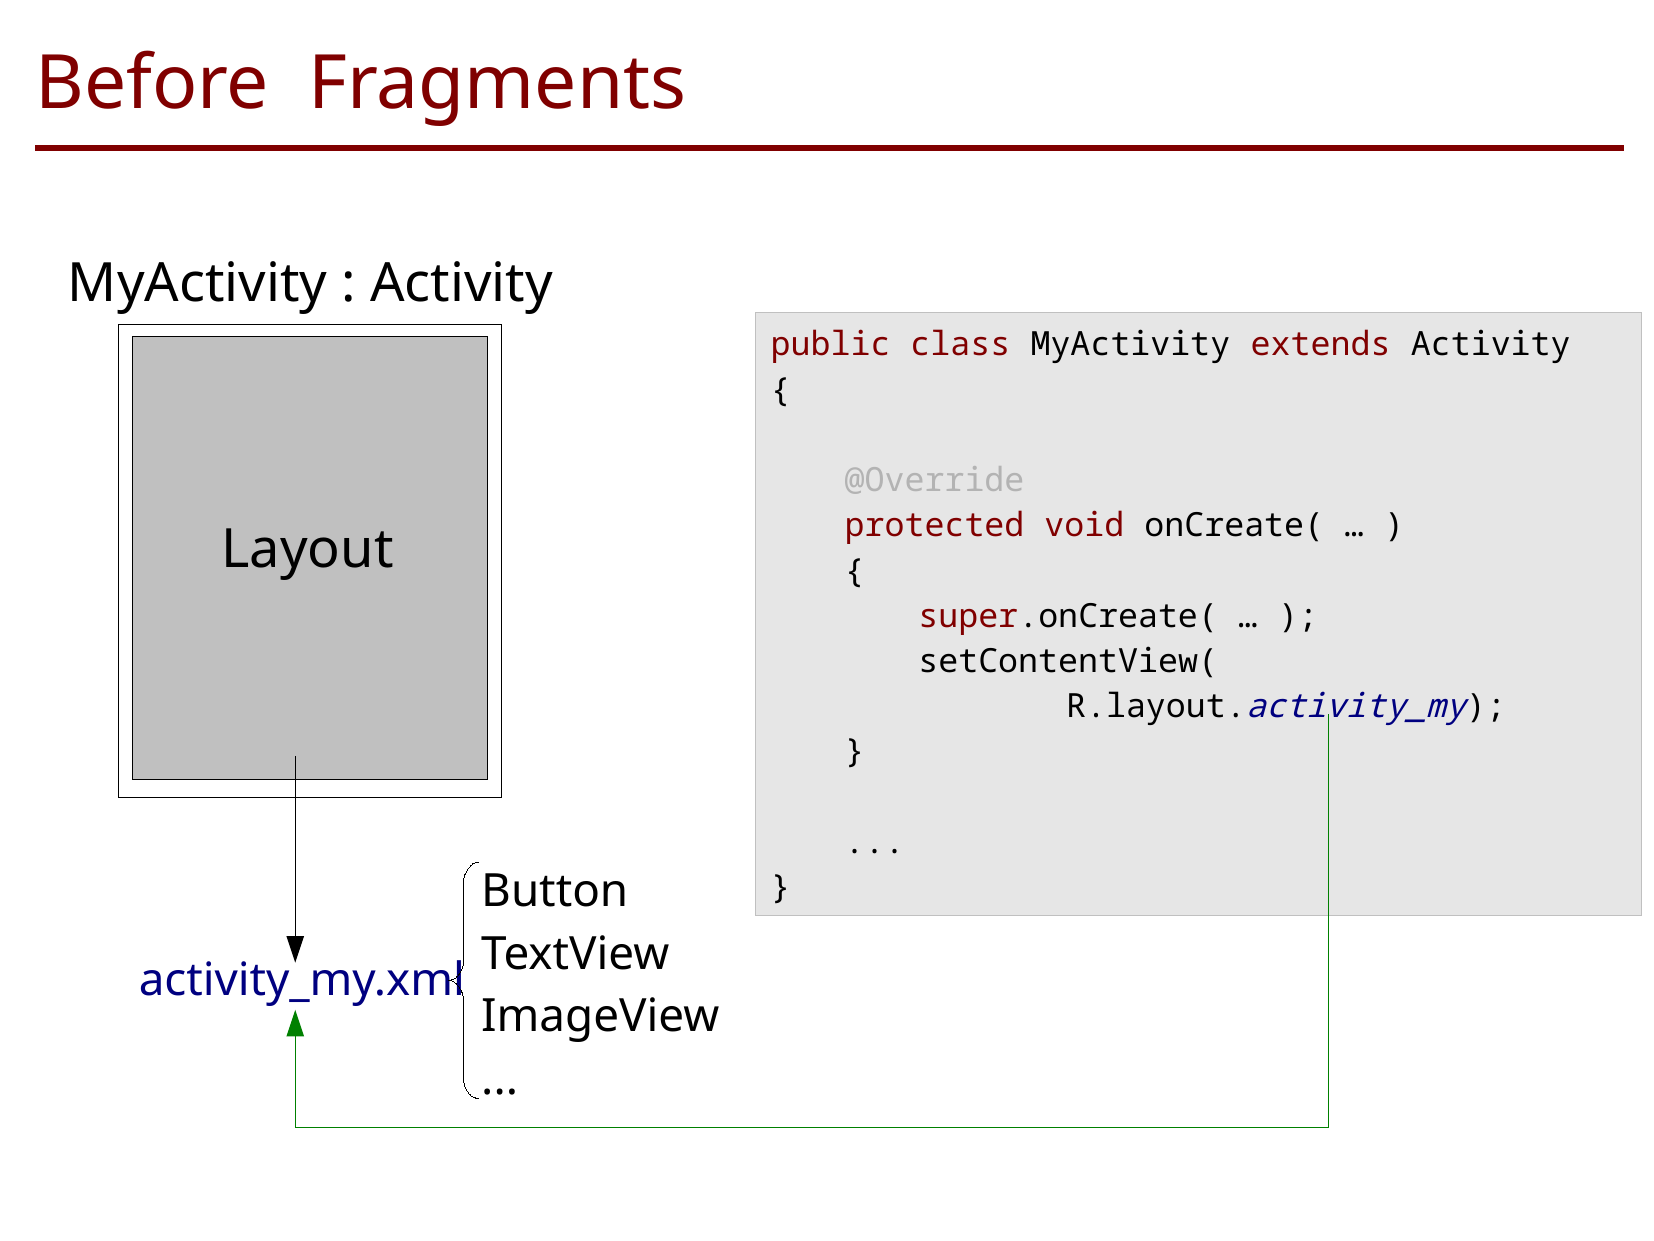

# Before Fragments
MyActivity : Activity
public class MyActivity extends Activity
{
	@Override
	protected void onCreate( … )
	{
		super.onCreate( … );
		setContentView(
				R.layout.activity_my);
	}
	...
}
Layout
Button
TextView
ImageView
...
activity_my.xml